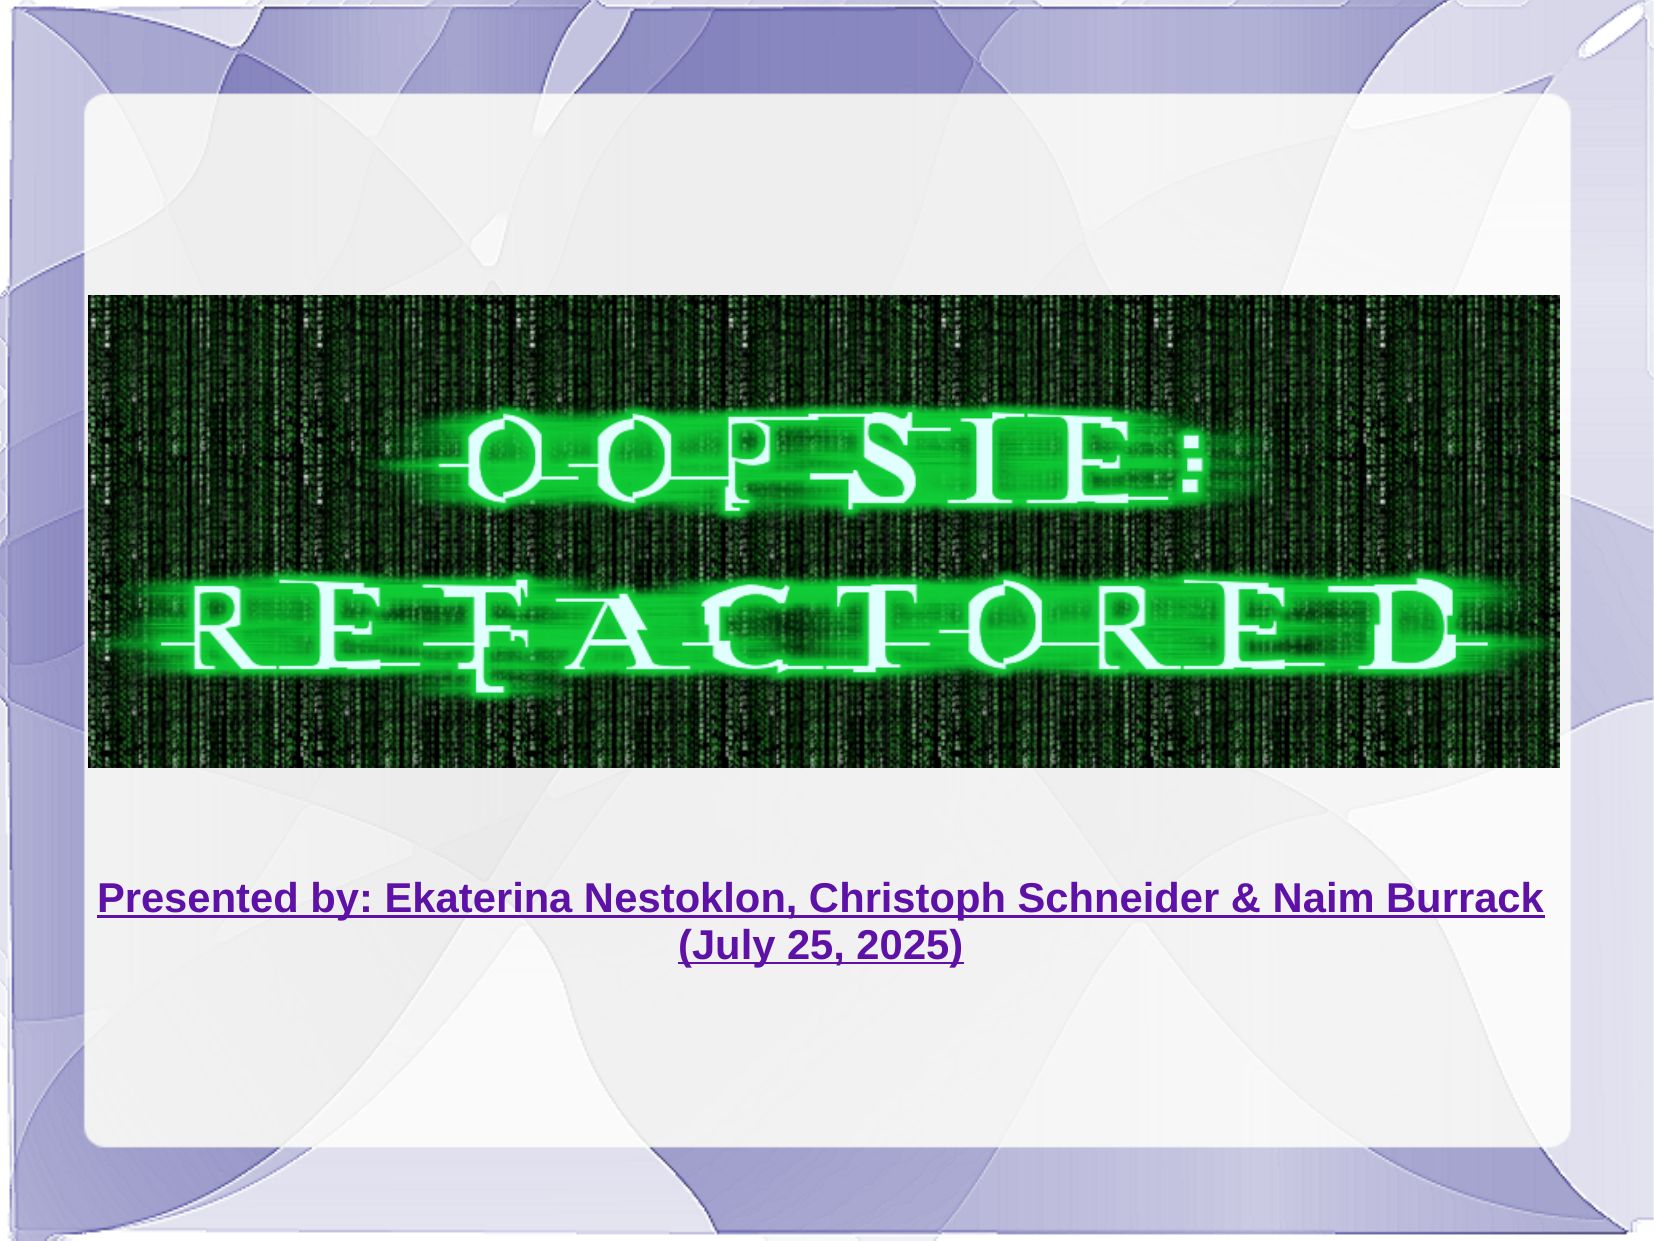

# Presented by: Ekaterina Nestoklon, Christoph Schneider & Naim Burrack (July 25, 2025)